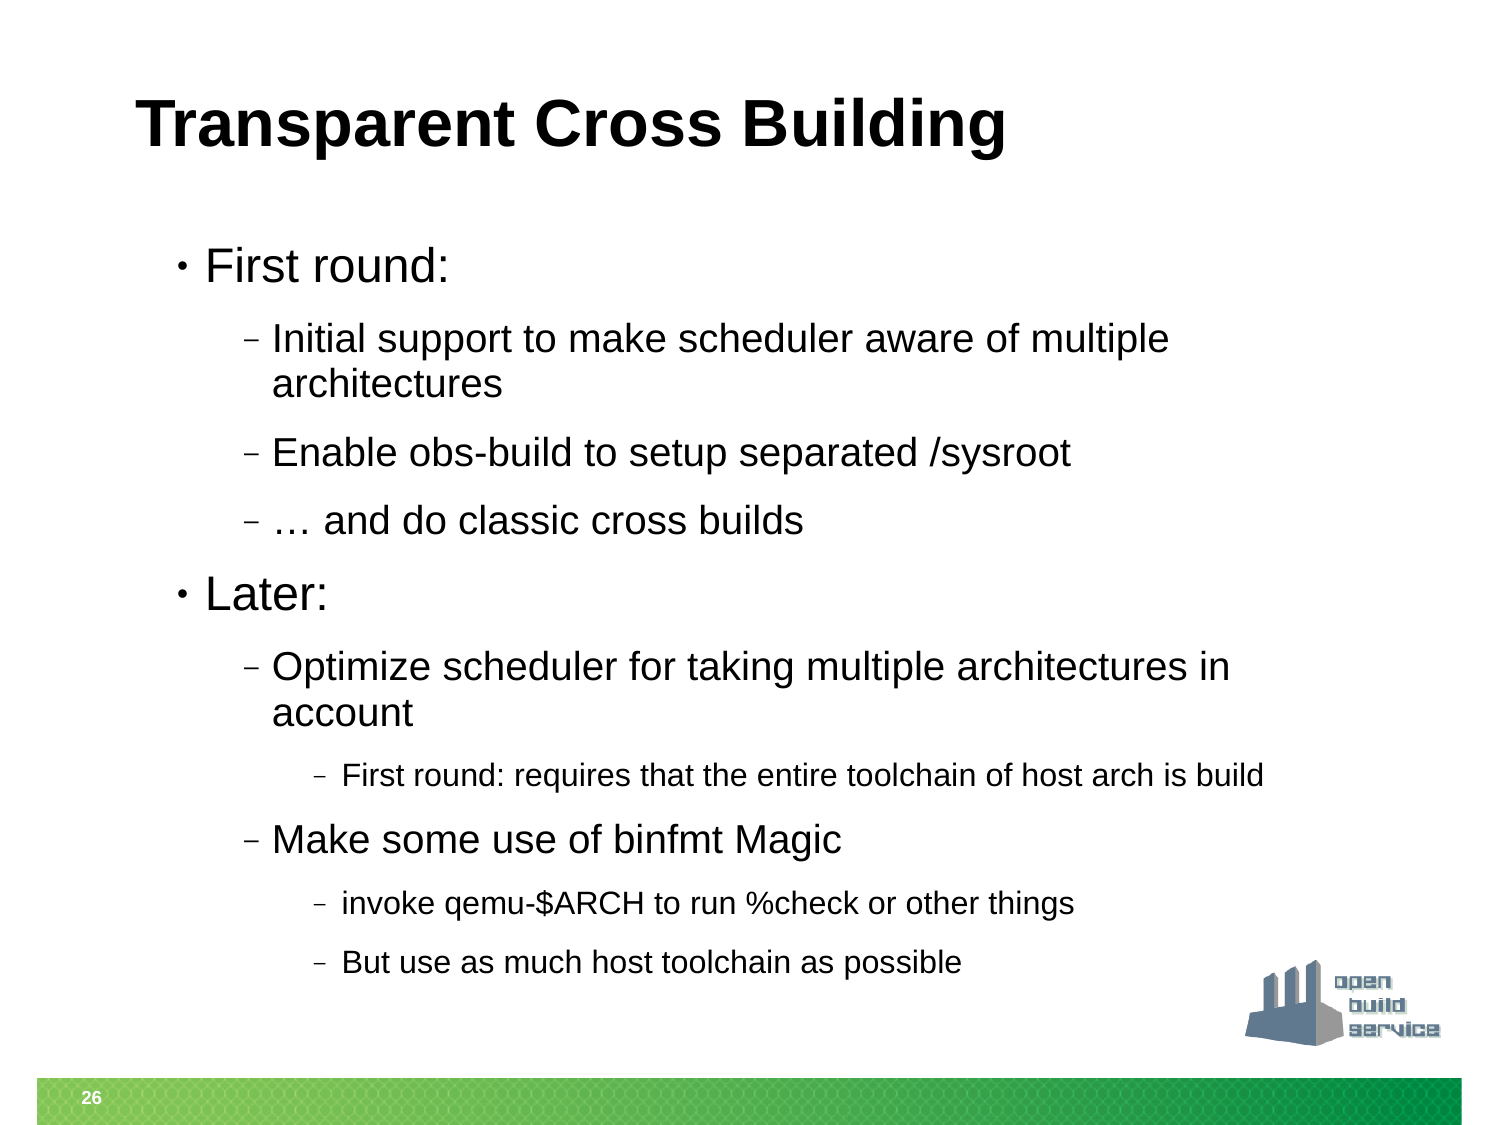

# Transparent Cross Building
First round:
Initial support to make scheduler aware of multiple architectures
Enable obs-build to setup separated /sysroot
… and do classic cross builds
Later:
Optimize scheduler for taking multiple architectures in account
First round: requires that the entire toolchain of host arch is build
Make some use of binfmt Magic
invoke qemu-$ARCH to run %check or other things
But use as much host toolchain as possible